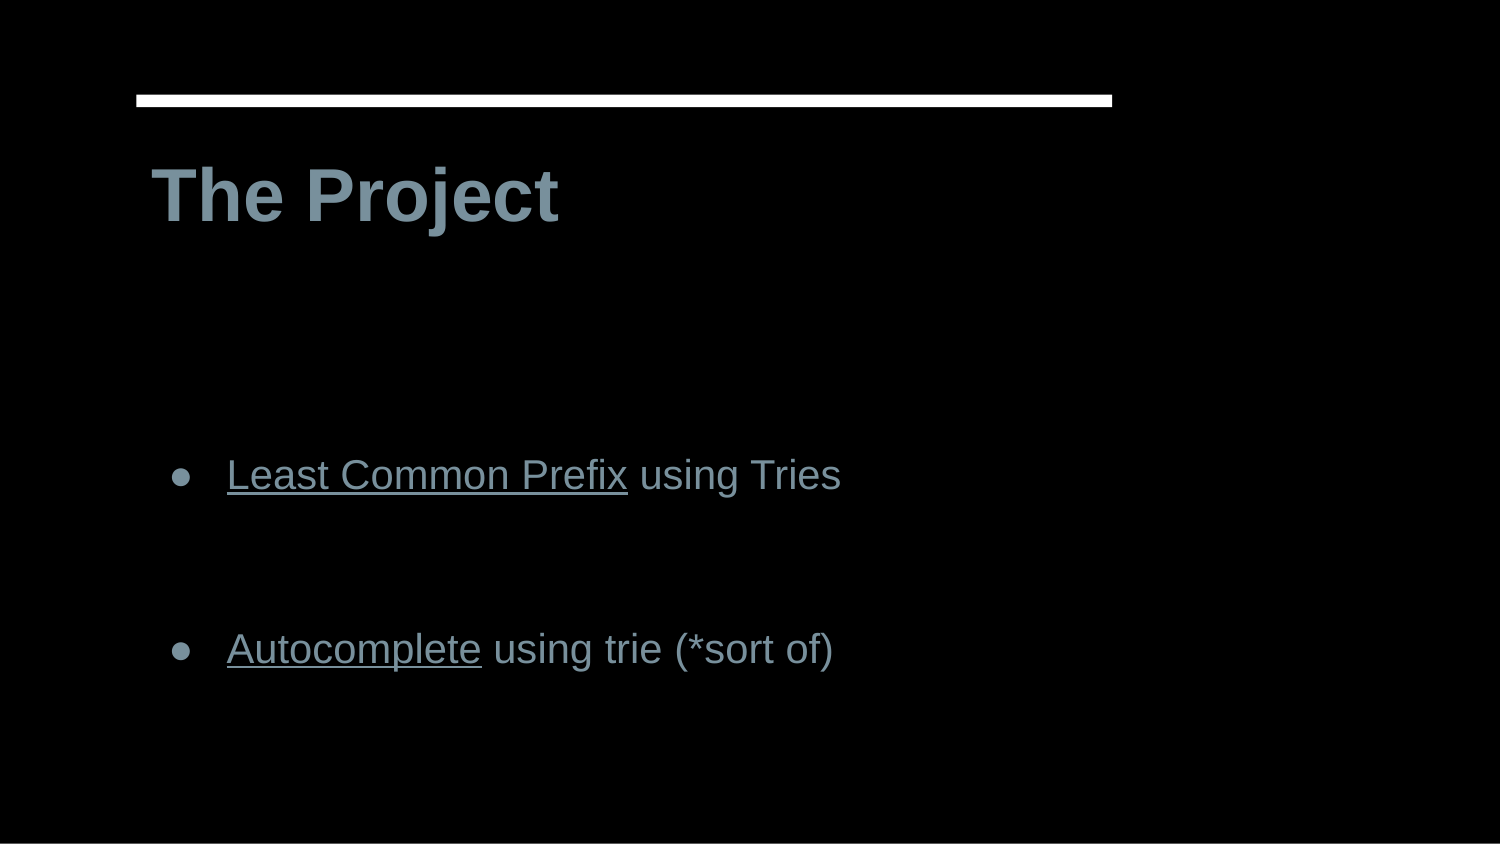

# The Project
Least Common Prefix using Tries
Autocomplete using trie (*sort of)